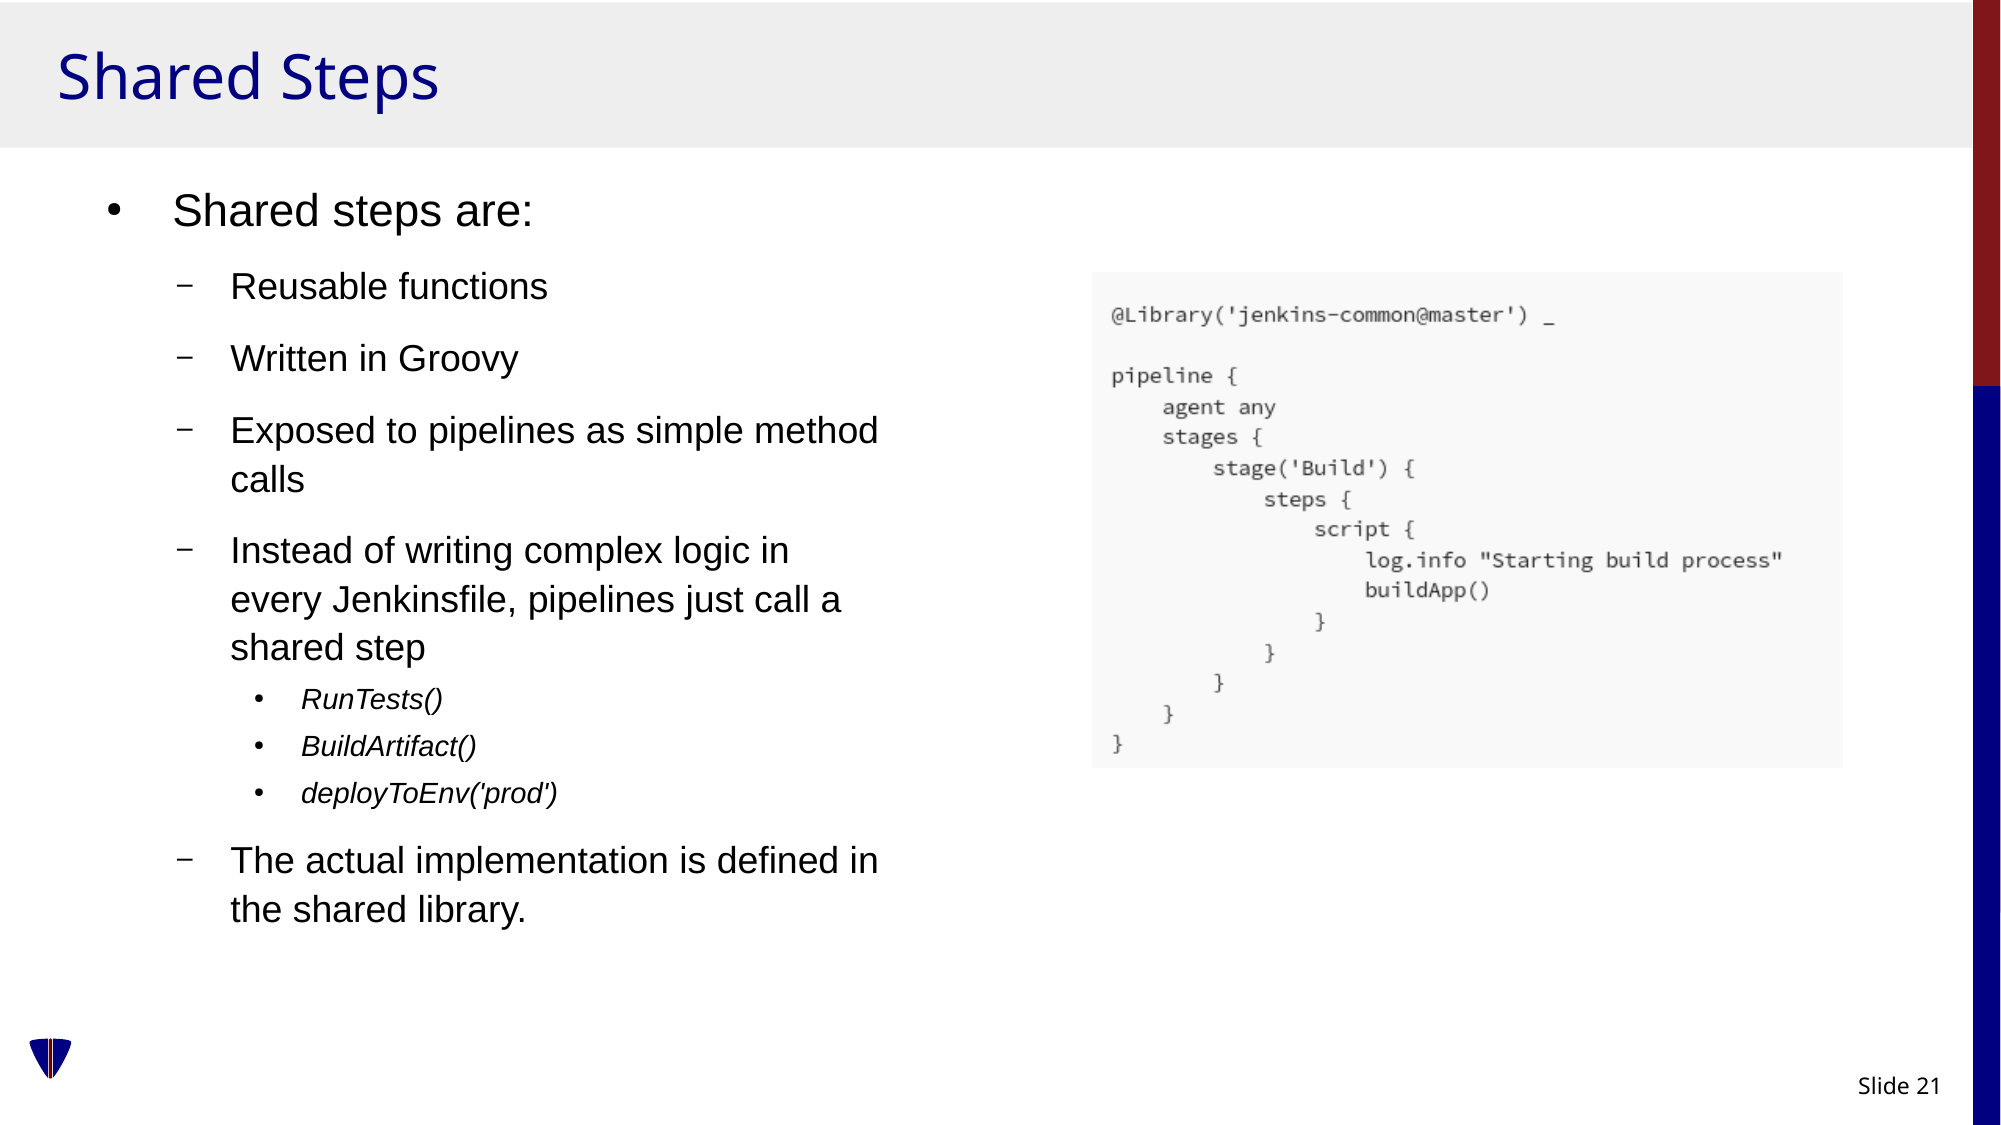

# Shared Steps
 Shared steps are:
Reusable functions
Written in Groovy
Exposed to pipelines as simple method calls
Instead of writing complex logic in every Jenkinsfile, pipelines just call a shared step
RunTests()
BuildArtifact()
deployToEnv('prod')
The actual implementation is defined in the shared library.